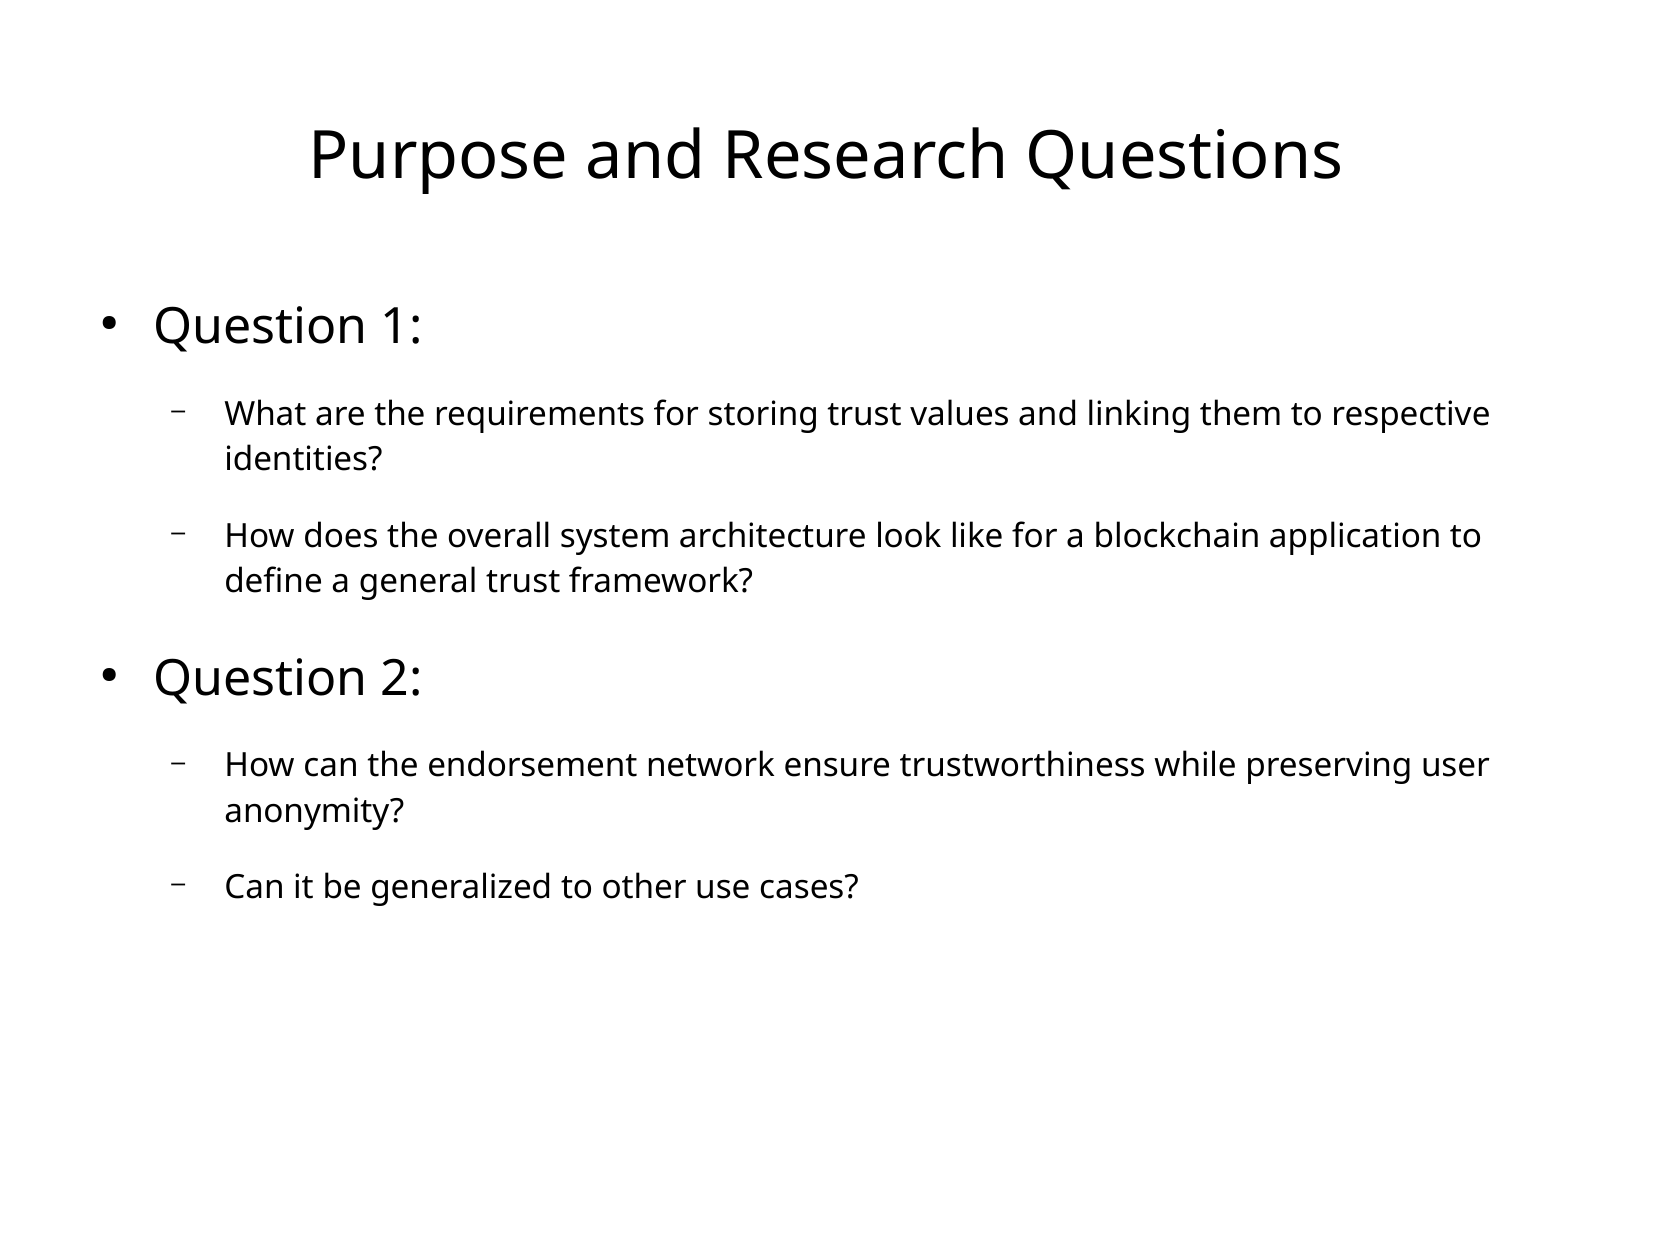

# Purpose and Research Questions
Question 1:
What are the requirements for storing trust values and linking them to respective identities?
How does the overall system architecture look like for a blockchain application to define a general trust framework?
Question 2:
How can the endorsement network ensure trustworthiness while preserving user anonymity?
Can it be generalized to other use cases?